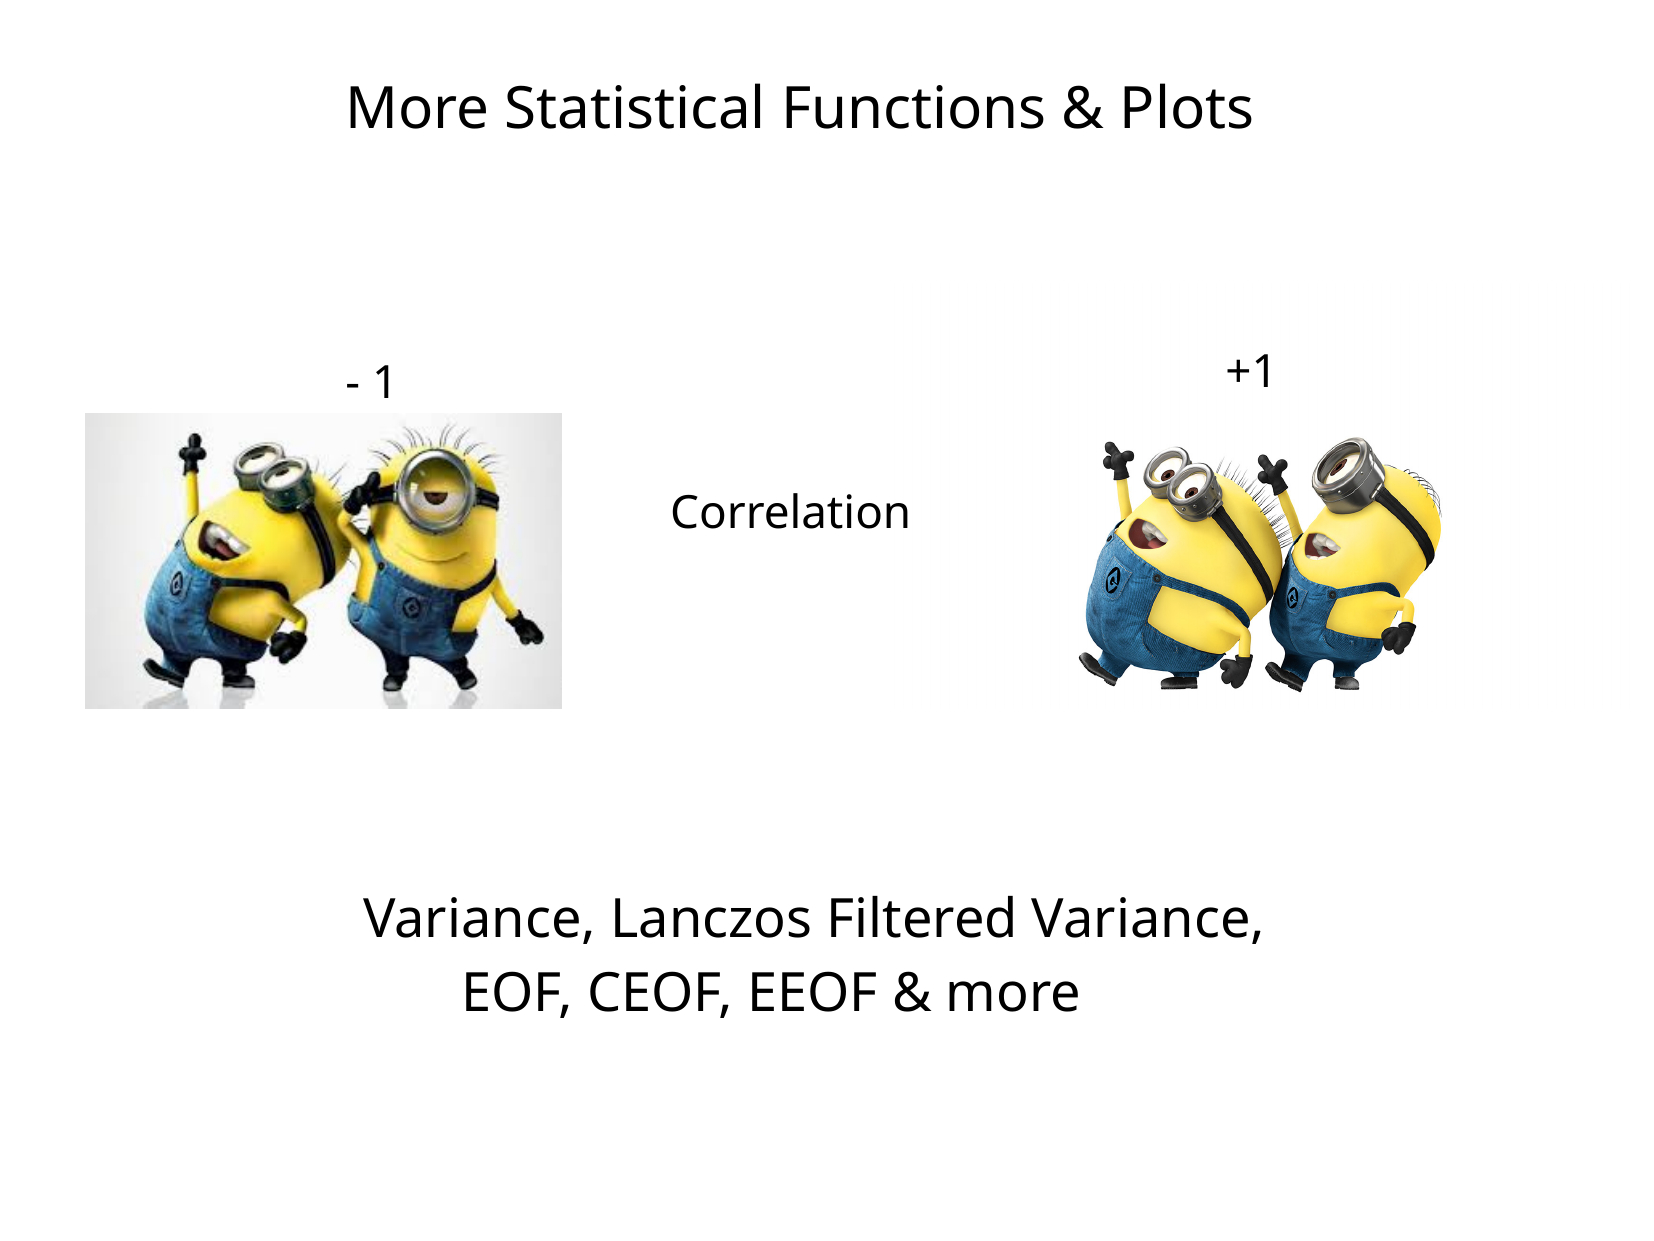

More Statistical Functions & Plots
+1
- 1
Correlation
Variance, Lanczos Filtered Variance,
 EOF, CEOF, EEOF & more